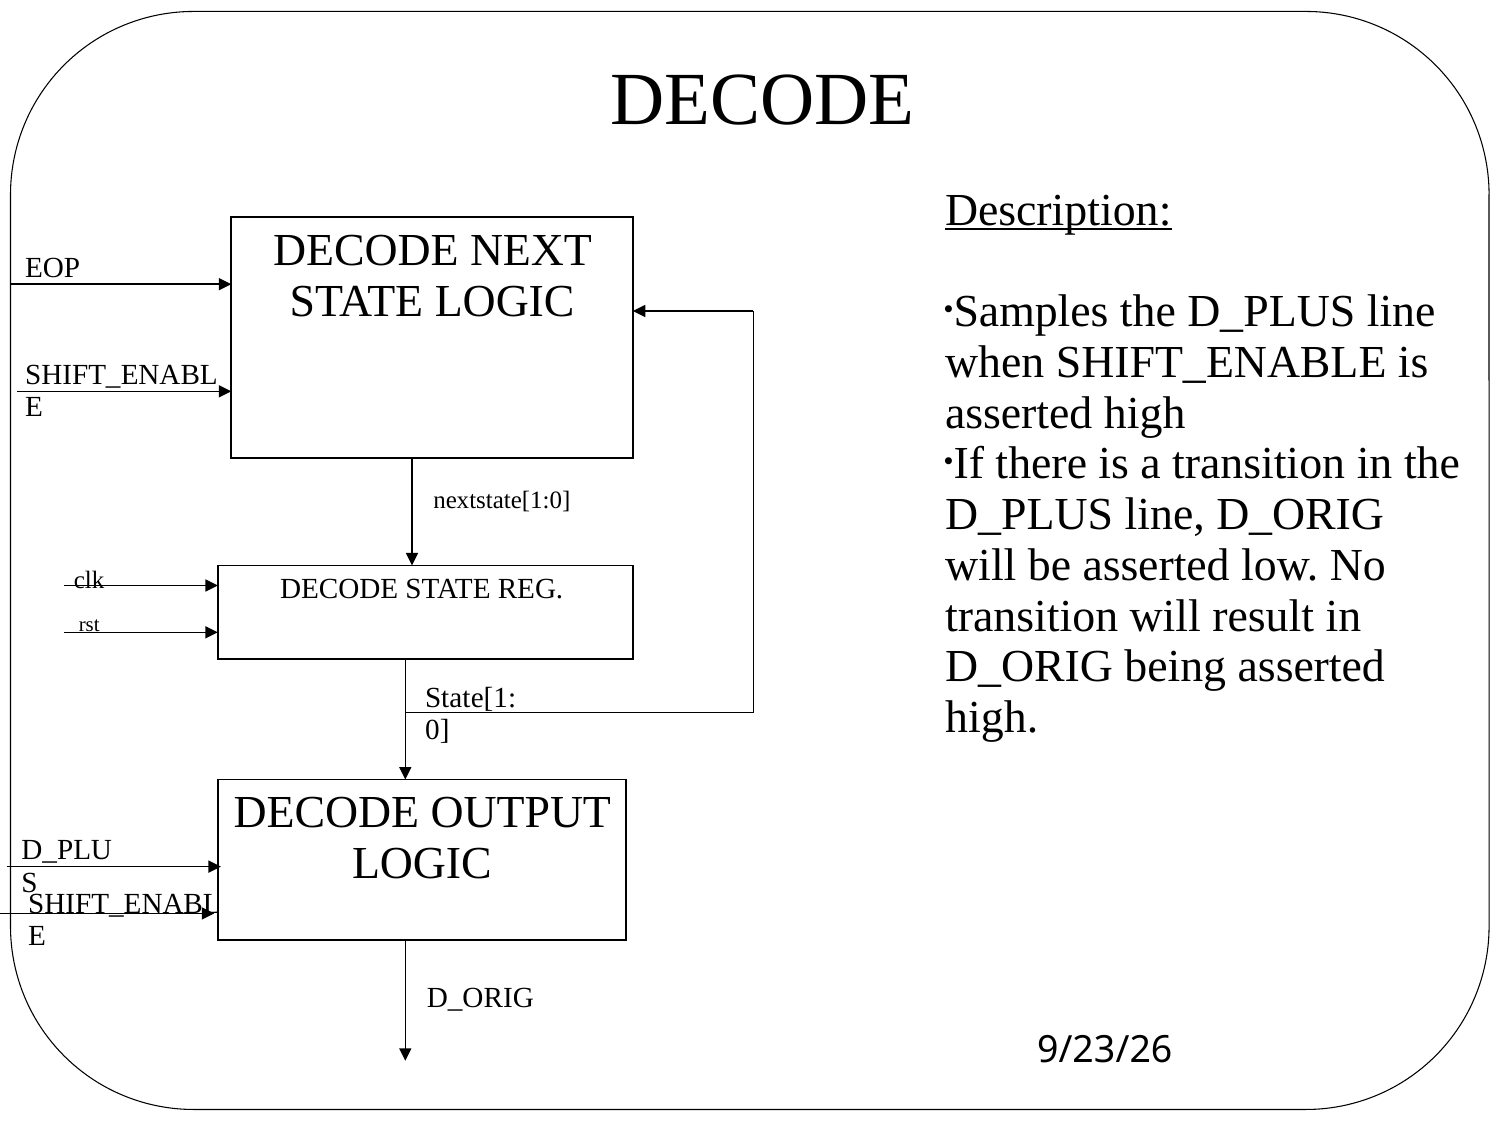

DECODE
Description:
Samples the D_PLUS line when SHIFT_ENABLE is asserted high
If there is a transition in the D_PLUS line, D_ORIG will be asserted low. No transition will result in D_ORIG being asserted high.
DECODE NEXT STATE LOGIC
EOP
SHIFT_ENABLE
nextstate[1:0]
clk
DECODE STATE REG.
rst
State[1:0]
DECODE OUTPUT LOGIC
D_PLUS
SHIFT_ENABLE
D_ORIG